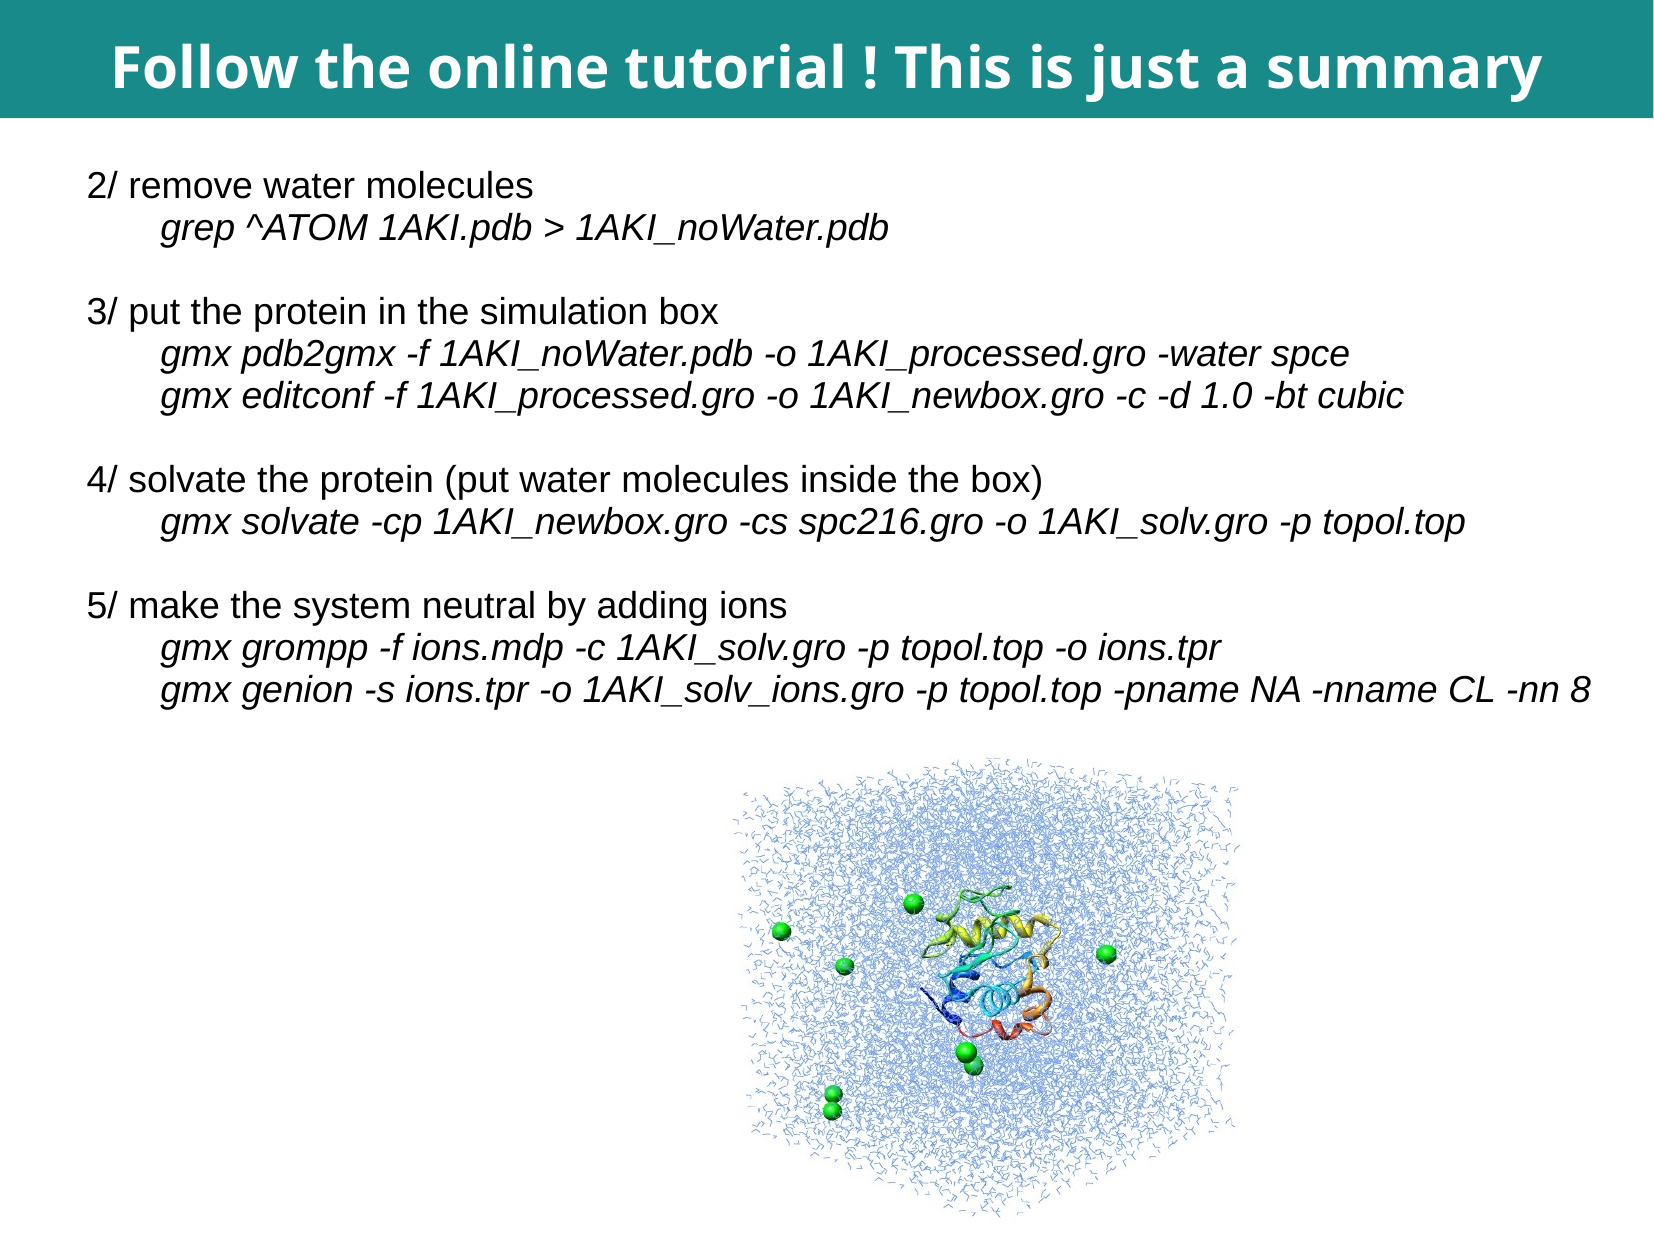

Follow the online tutorial ! This is just a summary
2/ remove water molecules
	grep ^ATOM 1AKI.pdb > 1AKI_noWater.pdb
3/ put the protein in the simulation box
	gmx pdb2gmx -f 1AKI_noWater.pdb -o 1AKI_processed.gro -water spce
	gmx editconf -f 1AKI_processed.gro -o 1AKI_newbox.gro -c -d 1.0 -bt cubic
4/ solvate the protein (put water molecules inside the box)
	gmx solvate -cp 1AKI_newbox.gro -cs spc216.gro -o 1AKI_solv.gro -p topol.top
5/ make the system neutral by adding ions
	gmx grompp -f ions.mdp -c 1AKI_solv.gro -p topol.top -o ions.tpr
	gmx genion -s ions.tpr -o 1AKI_solv_ions.gro -p topol.top -pname NA -nname CL -nn 8